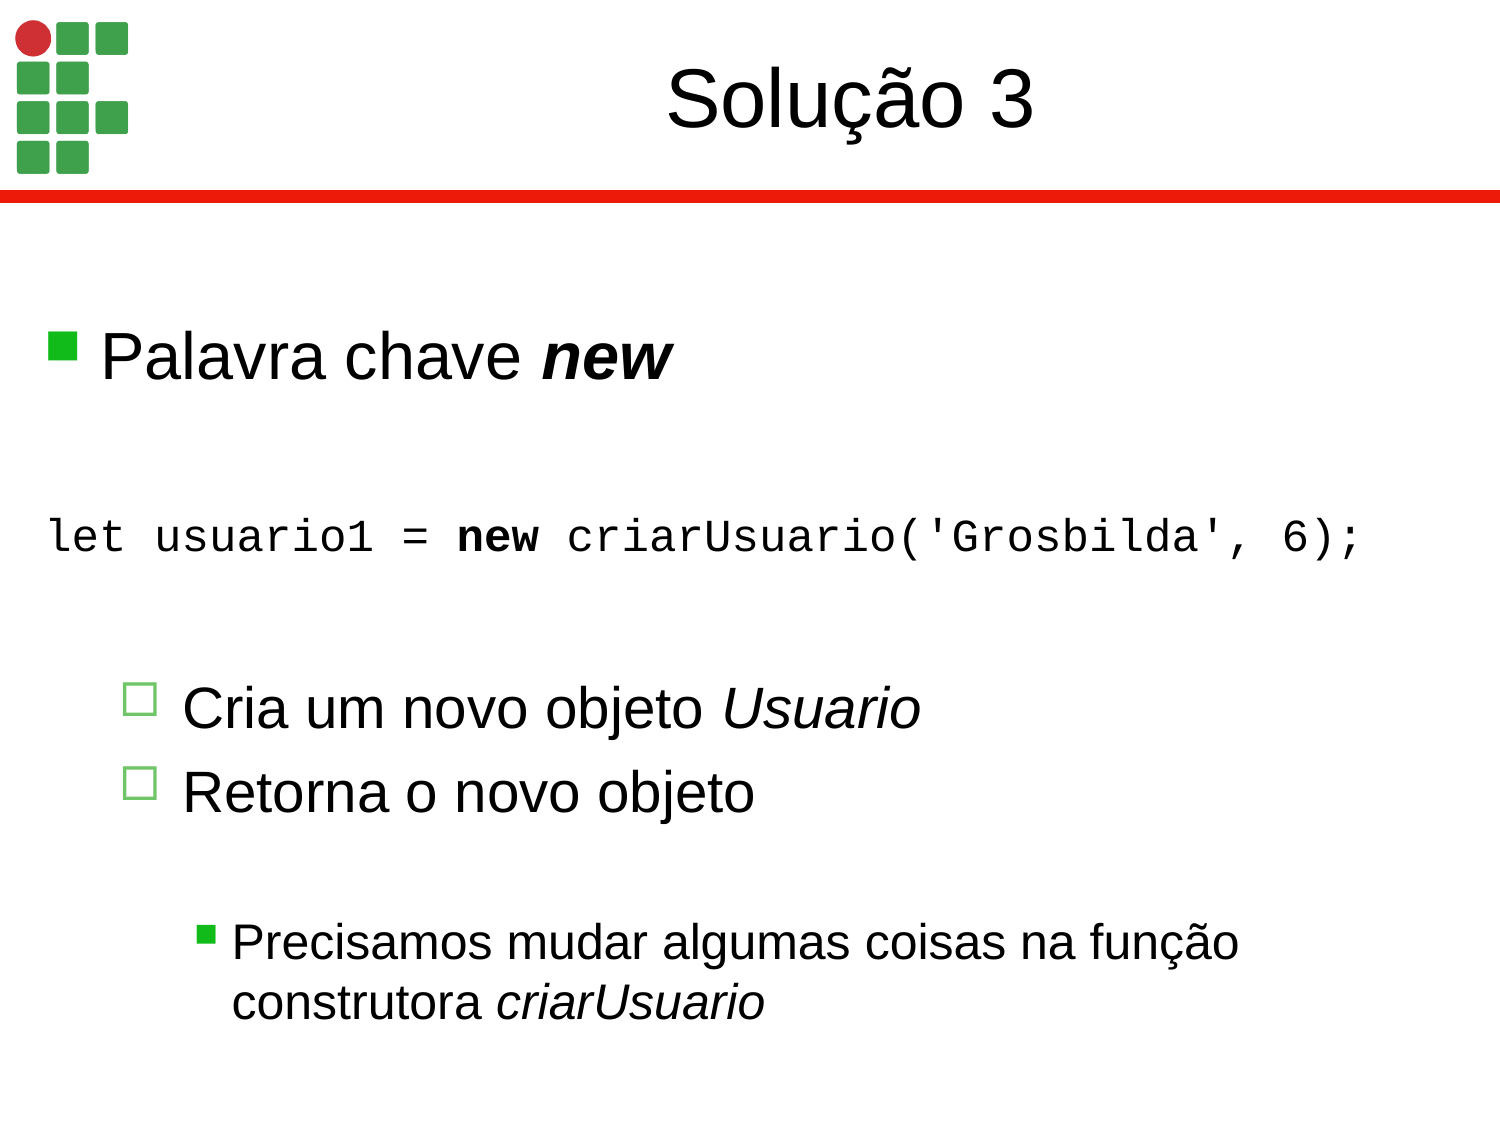

# Solução 3
Palavra chave new
let usuario1 = new criarUsuario('Grosbilda', 6);
 Cria um novo objeto Usuario
 Retorna o novo objeto
Precisamos mudar algumas coisas na função construtora criarUsuario